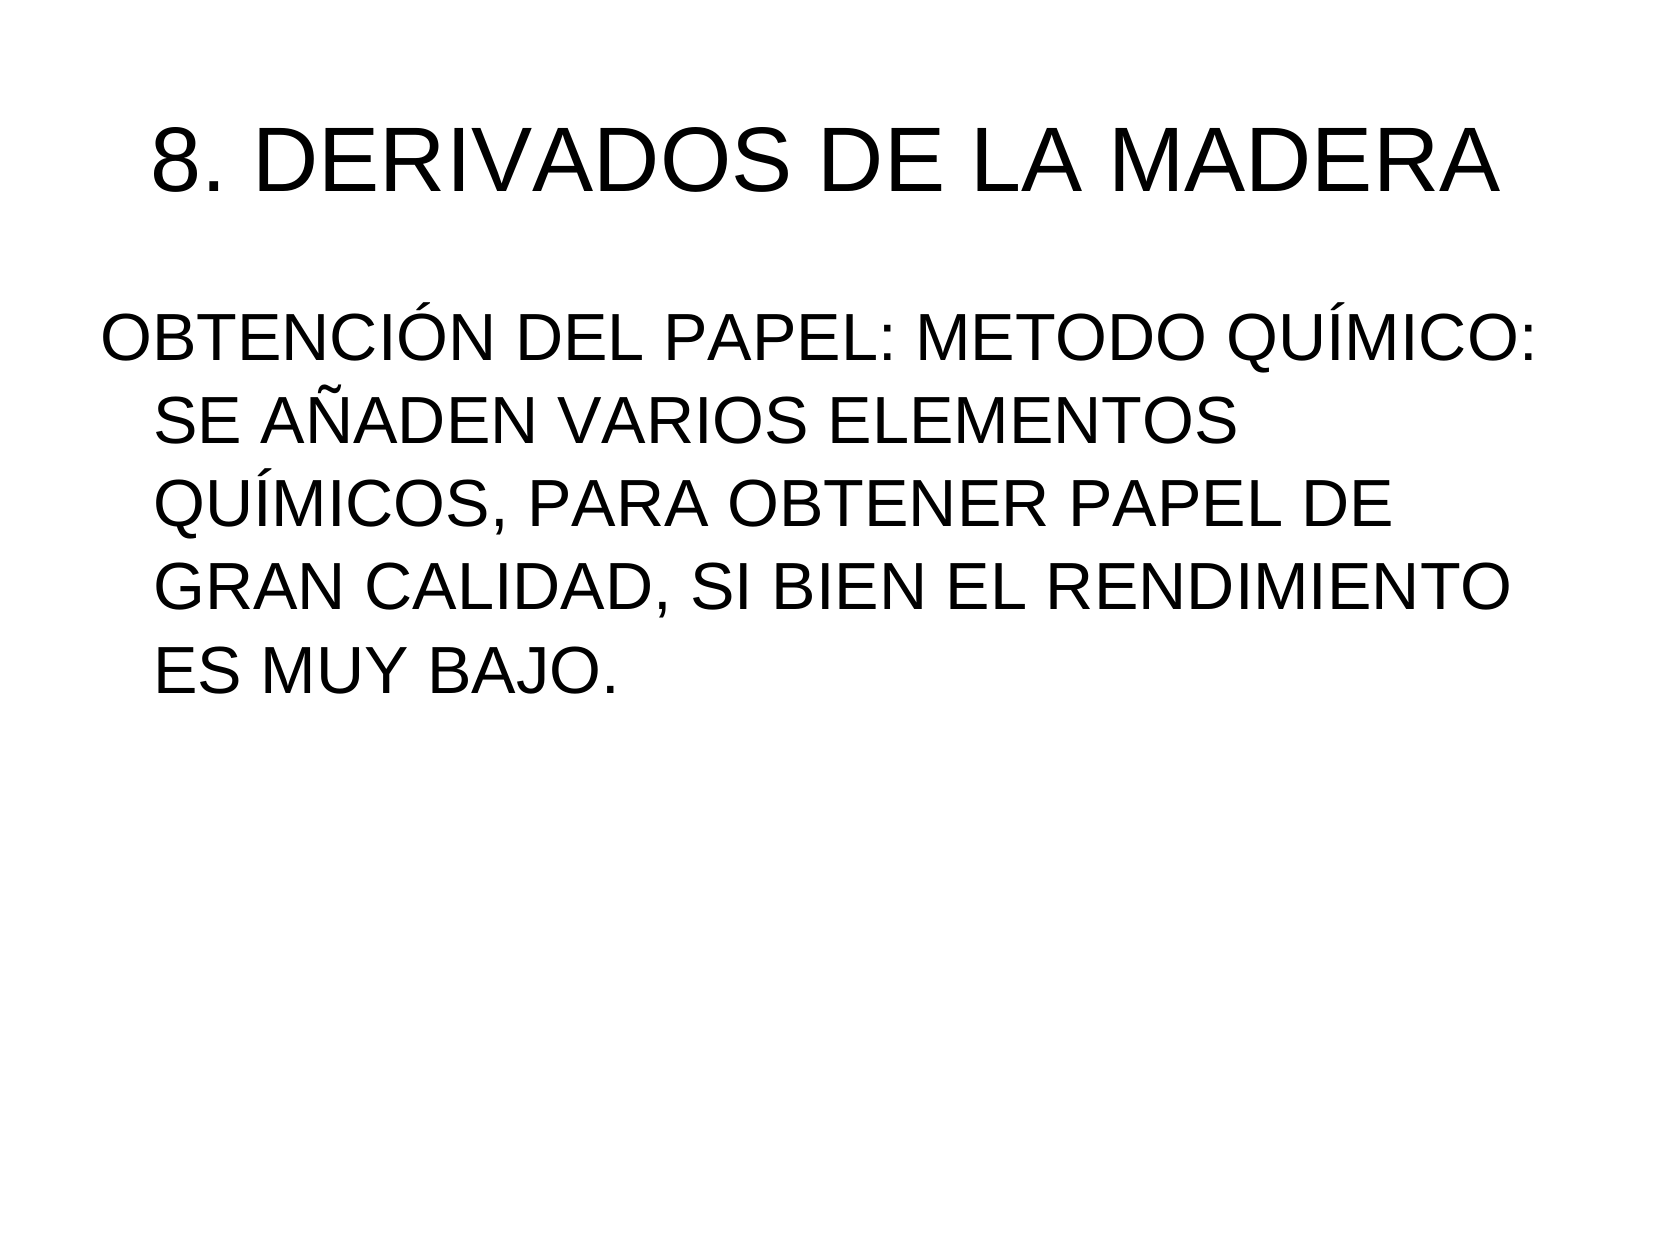

# 8. DERIVADOS DE LA MADERA
OBTENCIÓN DEL PAPEL: METODO QUÍMICO: SE AÑADEN VARIOS ELEMENTOS QUÍMICOS, PARA OBTENER PAPEL DE GRAN CALIDAD, SI BIEN EL RENDIMIENTO ES MUY BAJO.